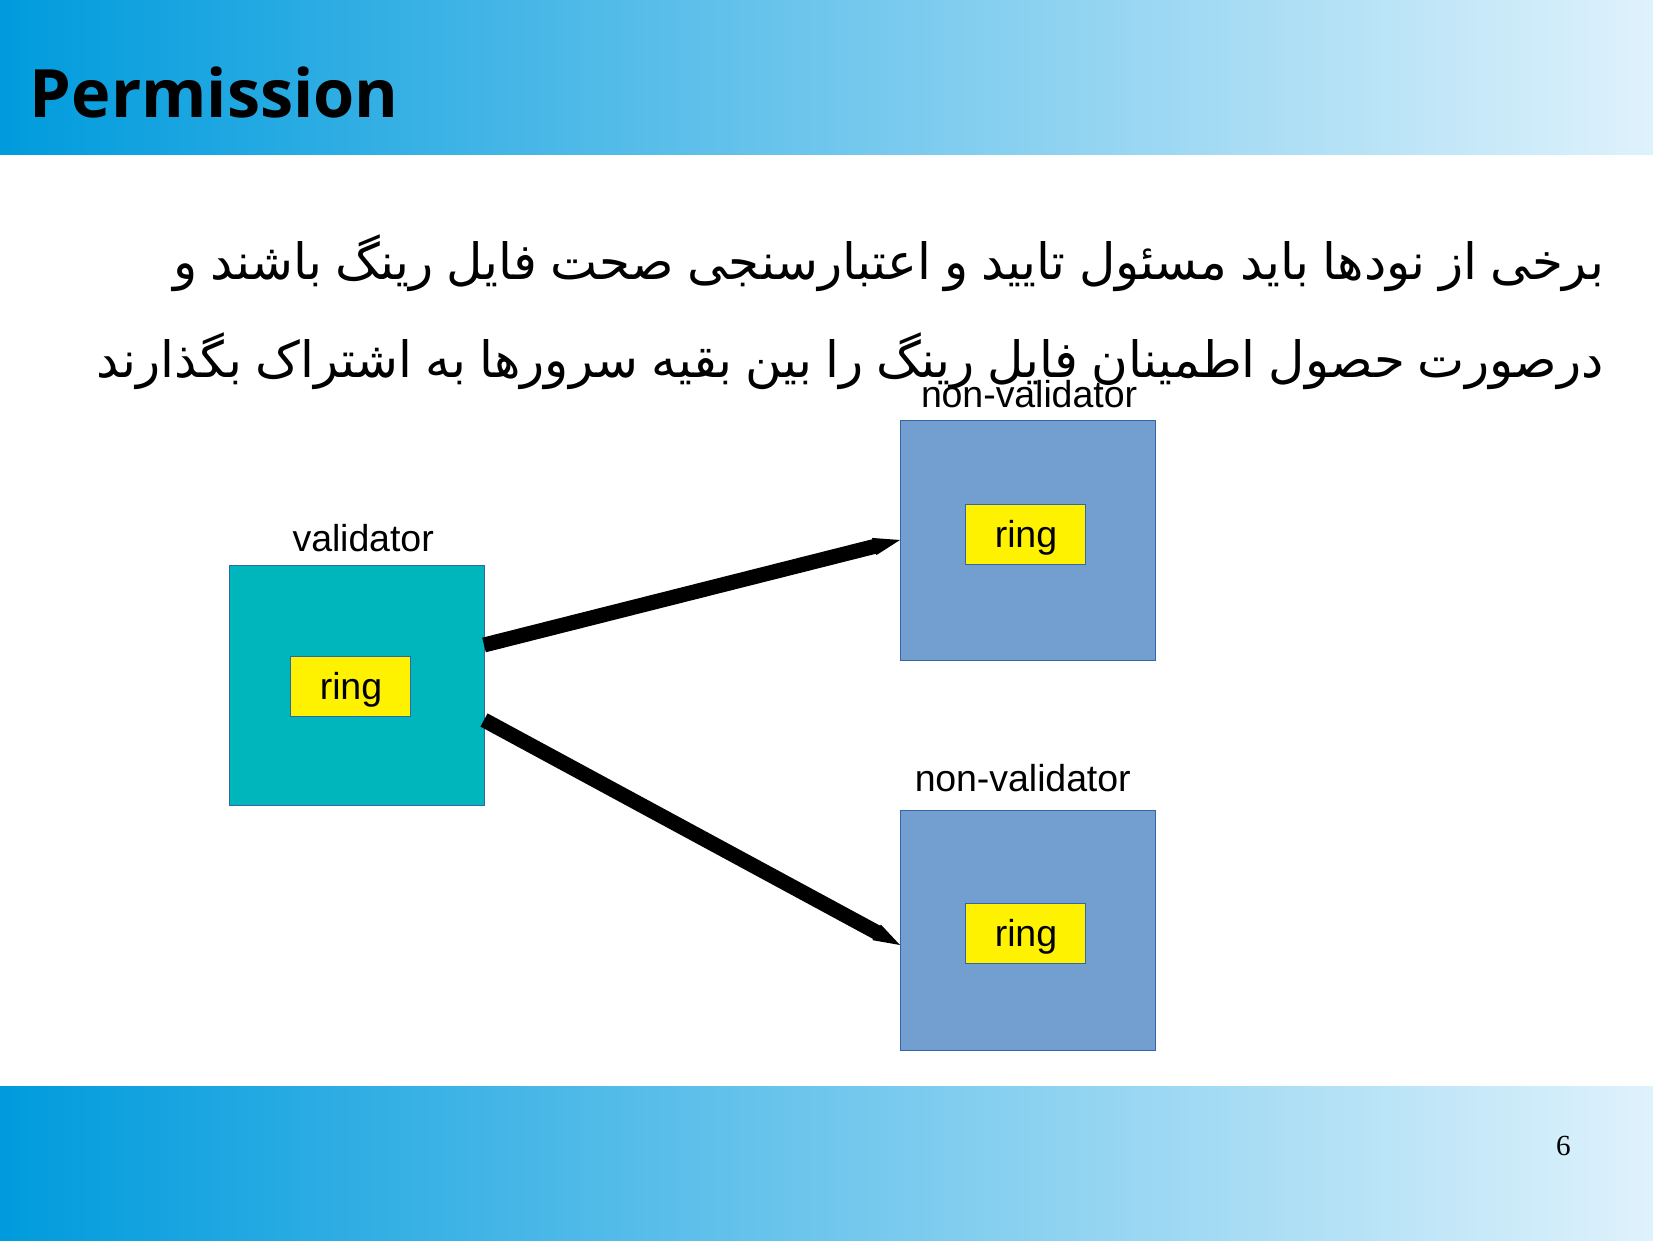

Permission
برخی از نودها باید مسئول تایید و اعتبارسنجی صحت فایل رینگ باشند و درصورت حصول اطمینان فایل رینگ را بین بقیه سرورها به اشتراک بگذارند
non-validator
ring
validator
ring
non-validator
ring
6